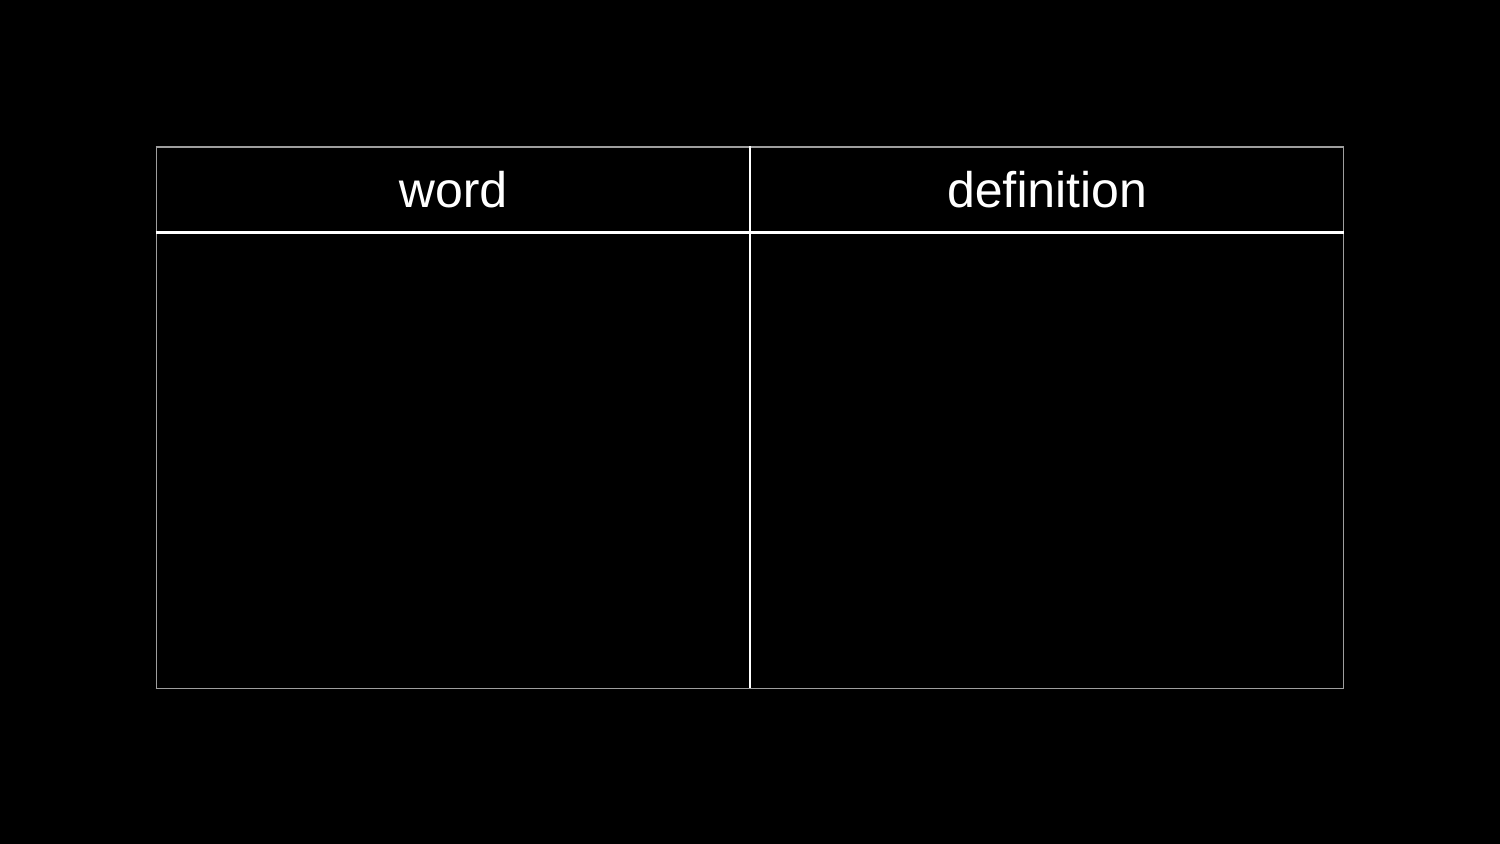

| word | definition |
| --- | --- |
| | |